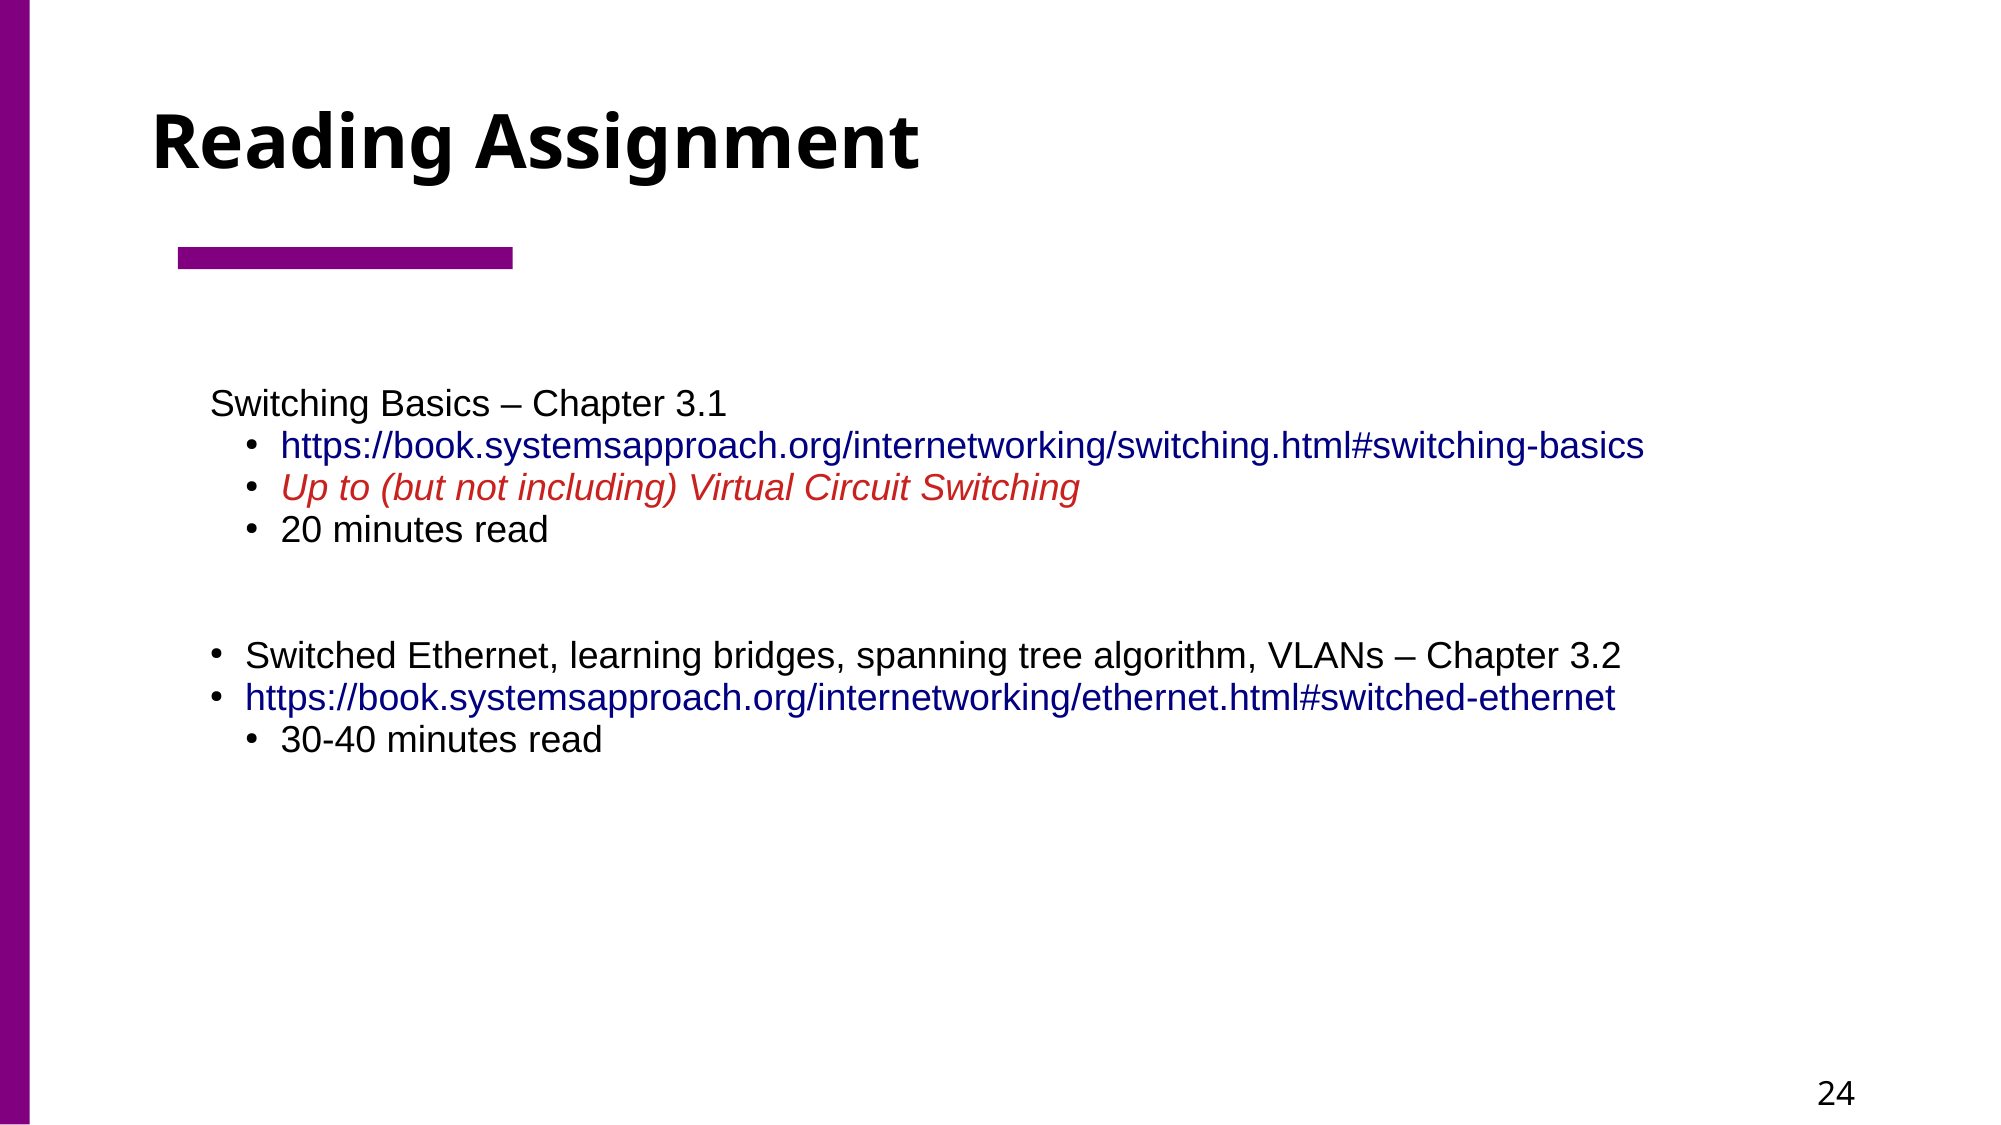

# Reading Assignment
Switching Basics – Chapter 3.1
https://book.systemsapproach.org/internetworking/switching.html#switching-basics
Up to (but not including) Virtual Circuit Switching
20 minutes read
Switched Ethernet, learning bridges, spanning tree algorithm, VLANs – Chapter 3.2
https://book.systemsapproach.org/internetworking/ethernet.html#switched-ethernet
30-40 minutes read